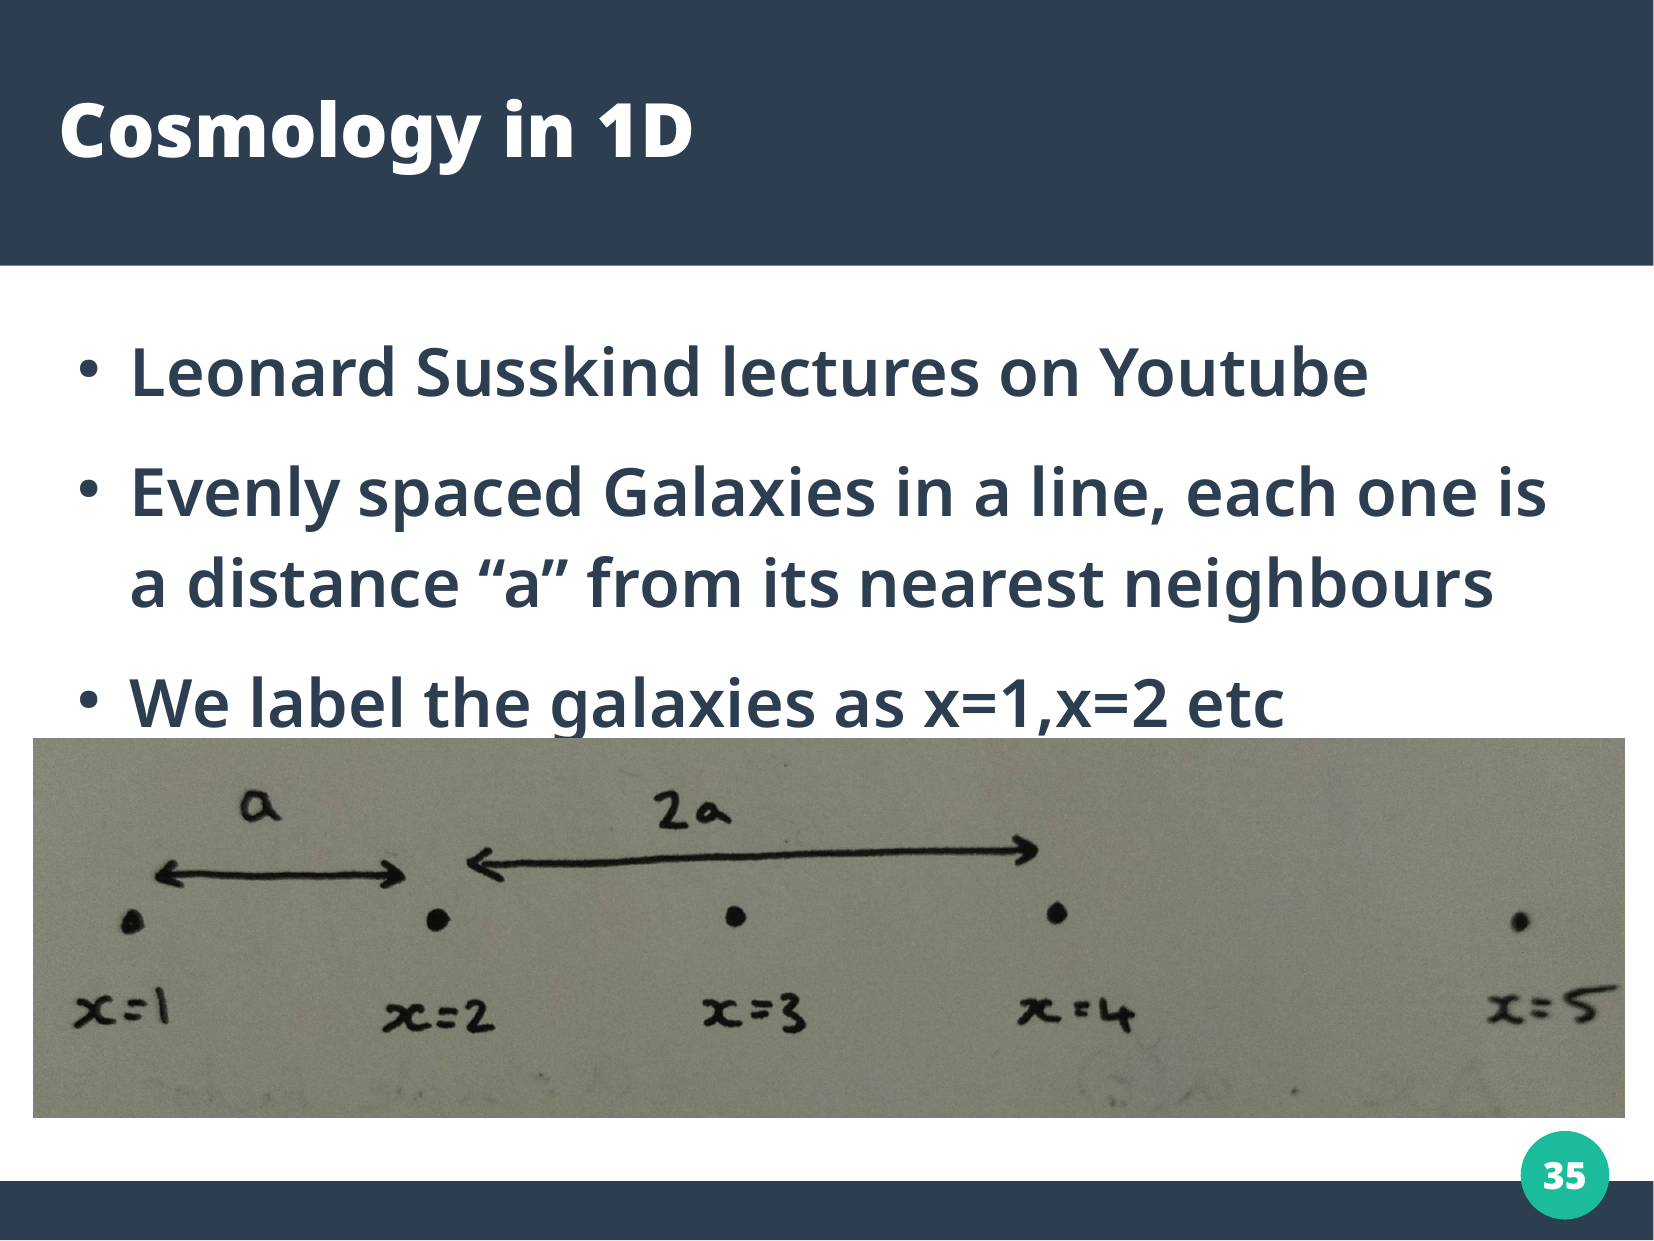

# Cosmology in 1D
Leonard Susskind lectures on Youtube
Evenly spaced Galaxies in a line, each one is a distance “a” from its nearest neighbours
We label the galaxies as x=1,x=2 etc
35